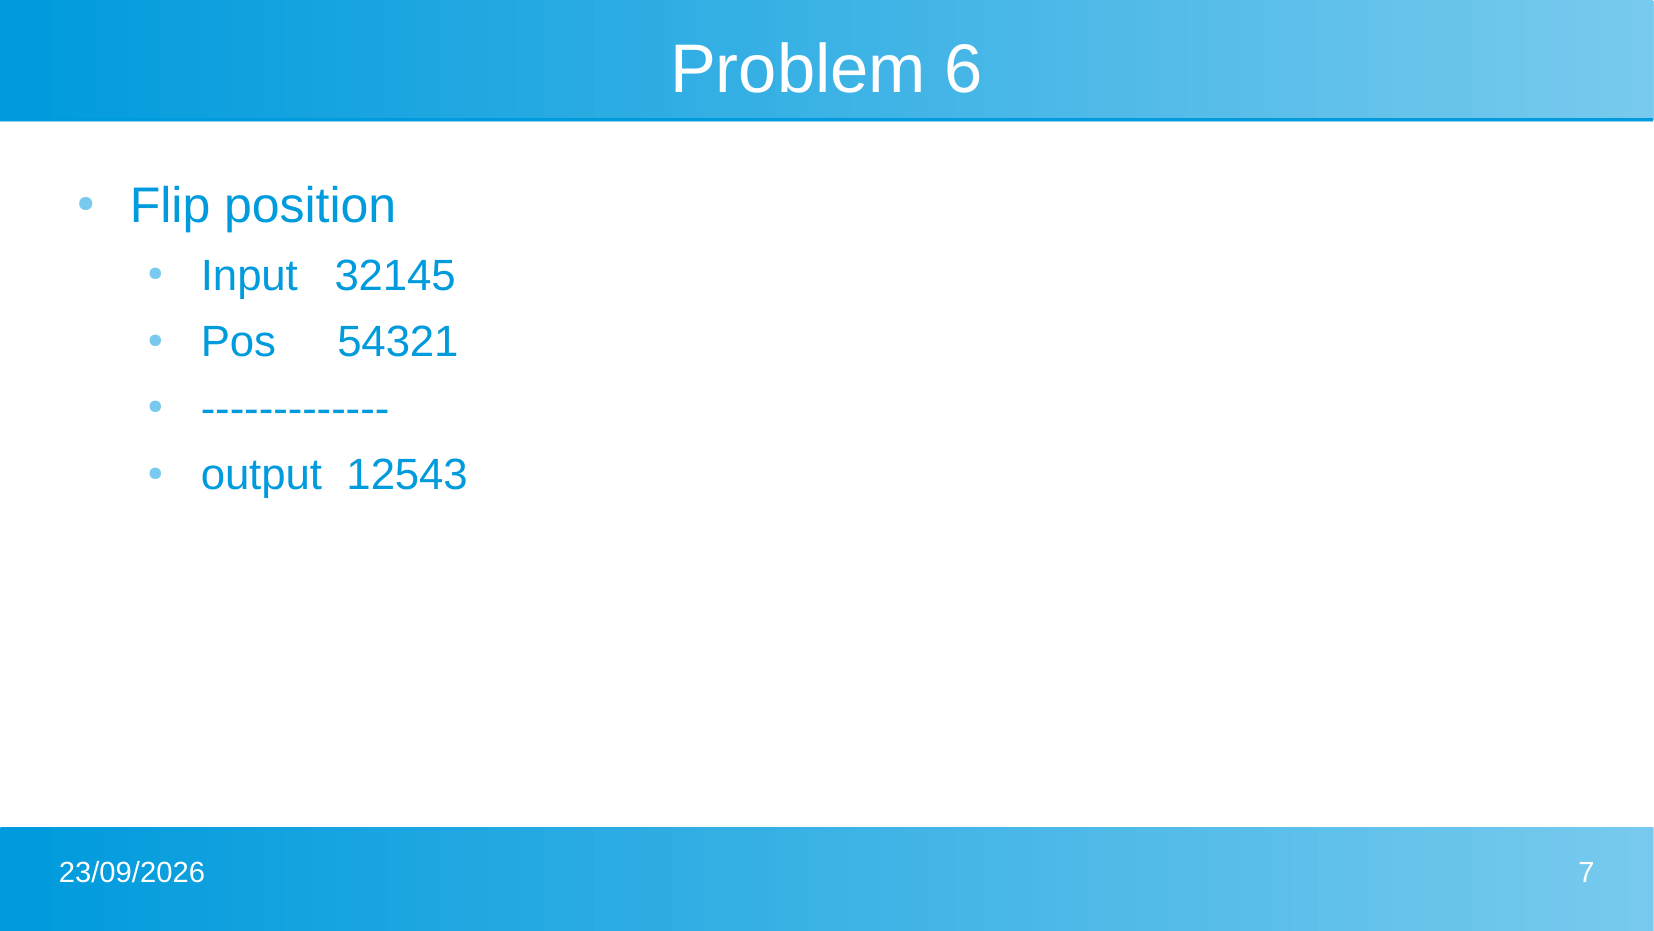

# Problem 6
Flip position
Input 32145
Pos 54321
-------------
output 12543
7